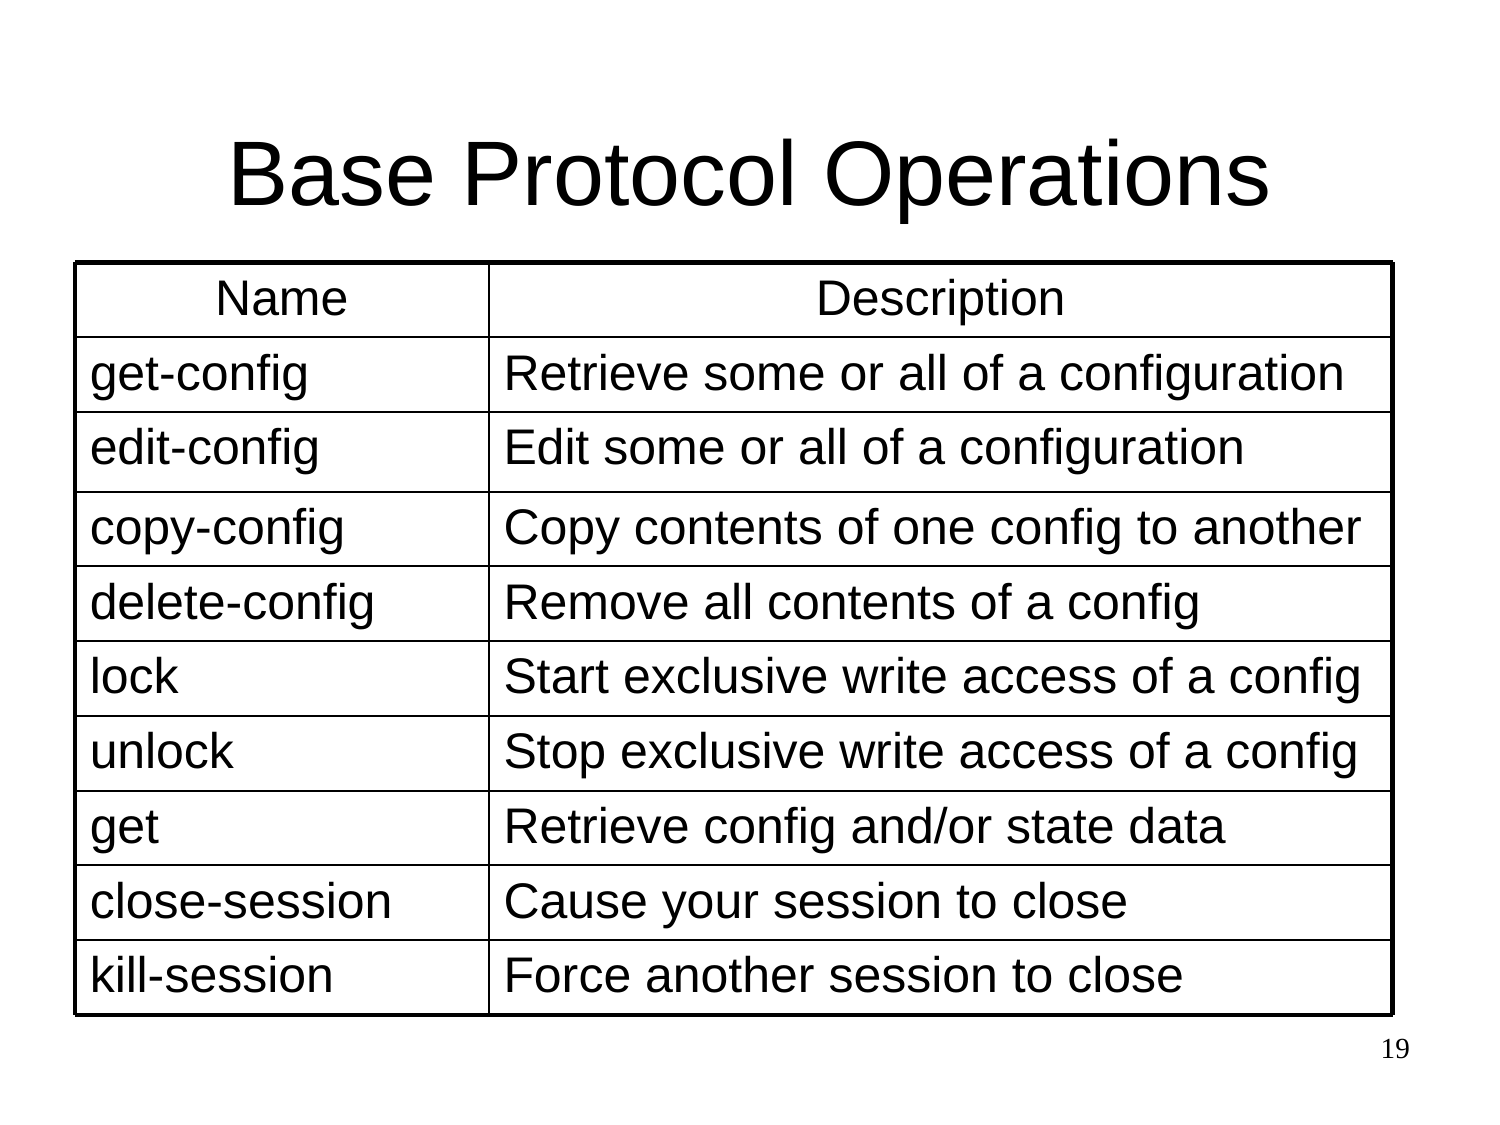

# Base Protocol Operations
Name
Description
get-config
Retrieve some or all of a configuration
edit-config
Edit some or all of a configuration
copy-config
Copy contents of one config to another
delete-config
Remove all contents of a config
lock
Start exclusive write access of a config
unlock
Stop exclusive write access of a config
get
Retrieve config and/or state data
close-session
Cause your session to close
kill-session
Force another session to close
19